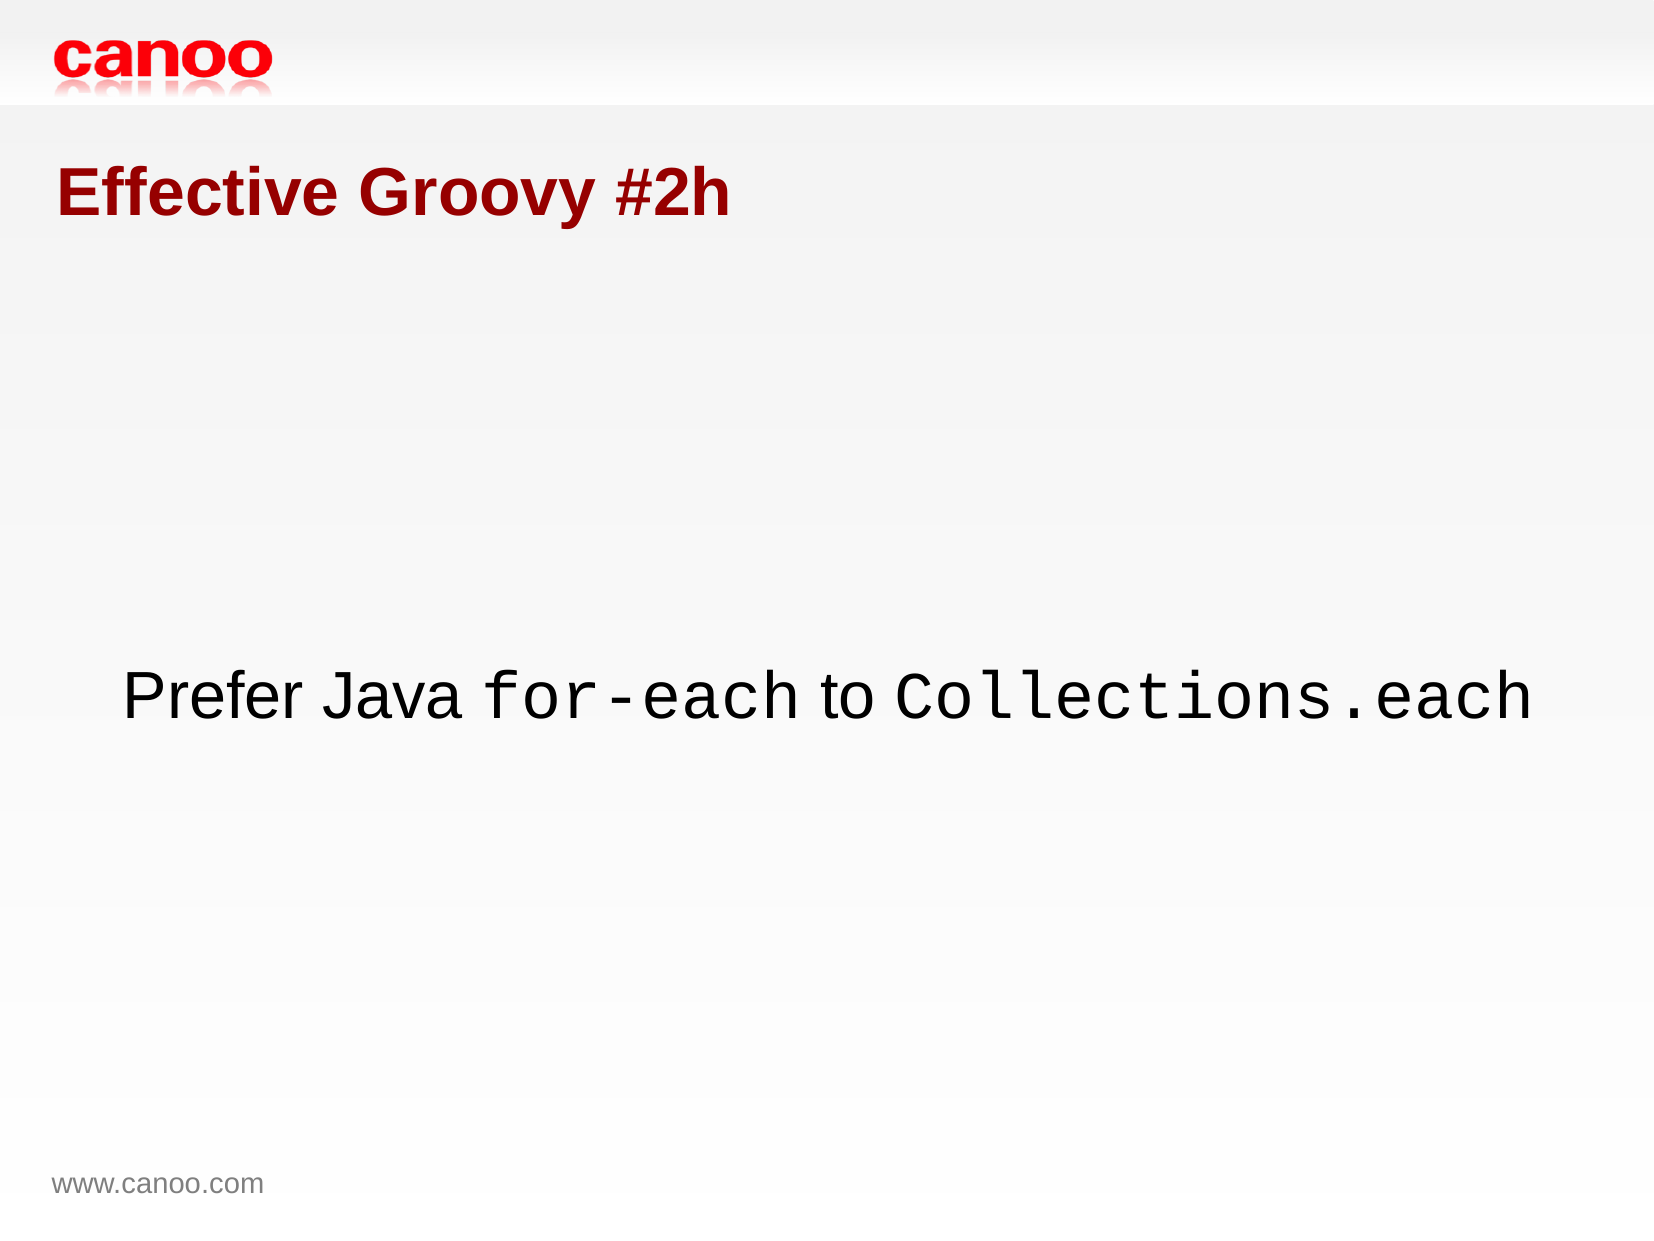

# Effective Groovy #2h
Prefer Java for-each to Collections.each